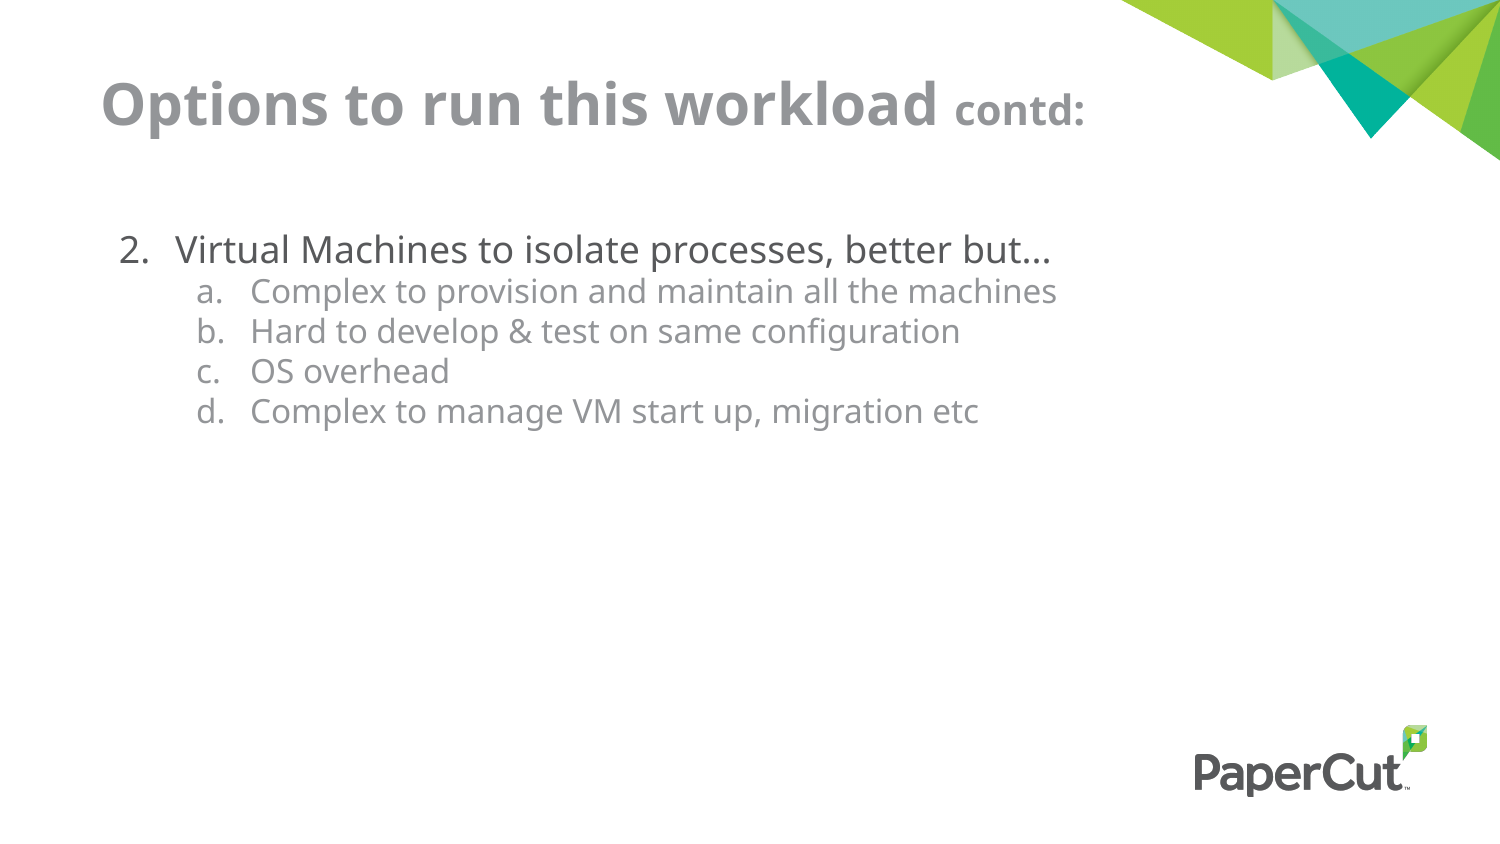

# Options to run this workload contd:
Virtual Machines to isolate processes, better but...
Complex to provision and maintain all the machines
Hard to develop & test on same configuration
OS overhead
Complex to manage VM start up, migration etc